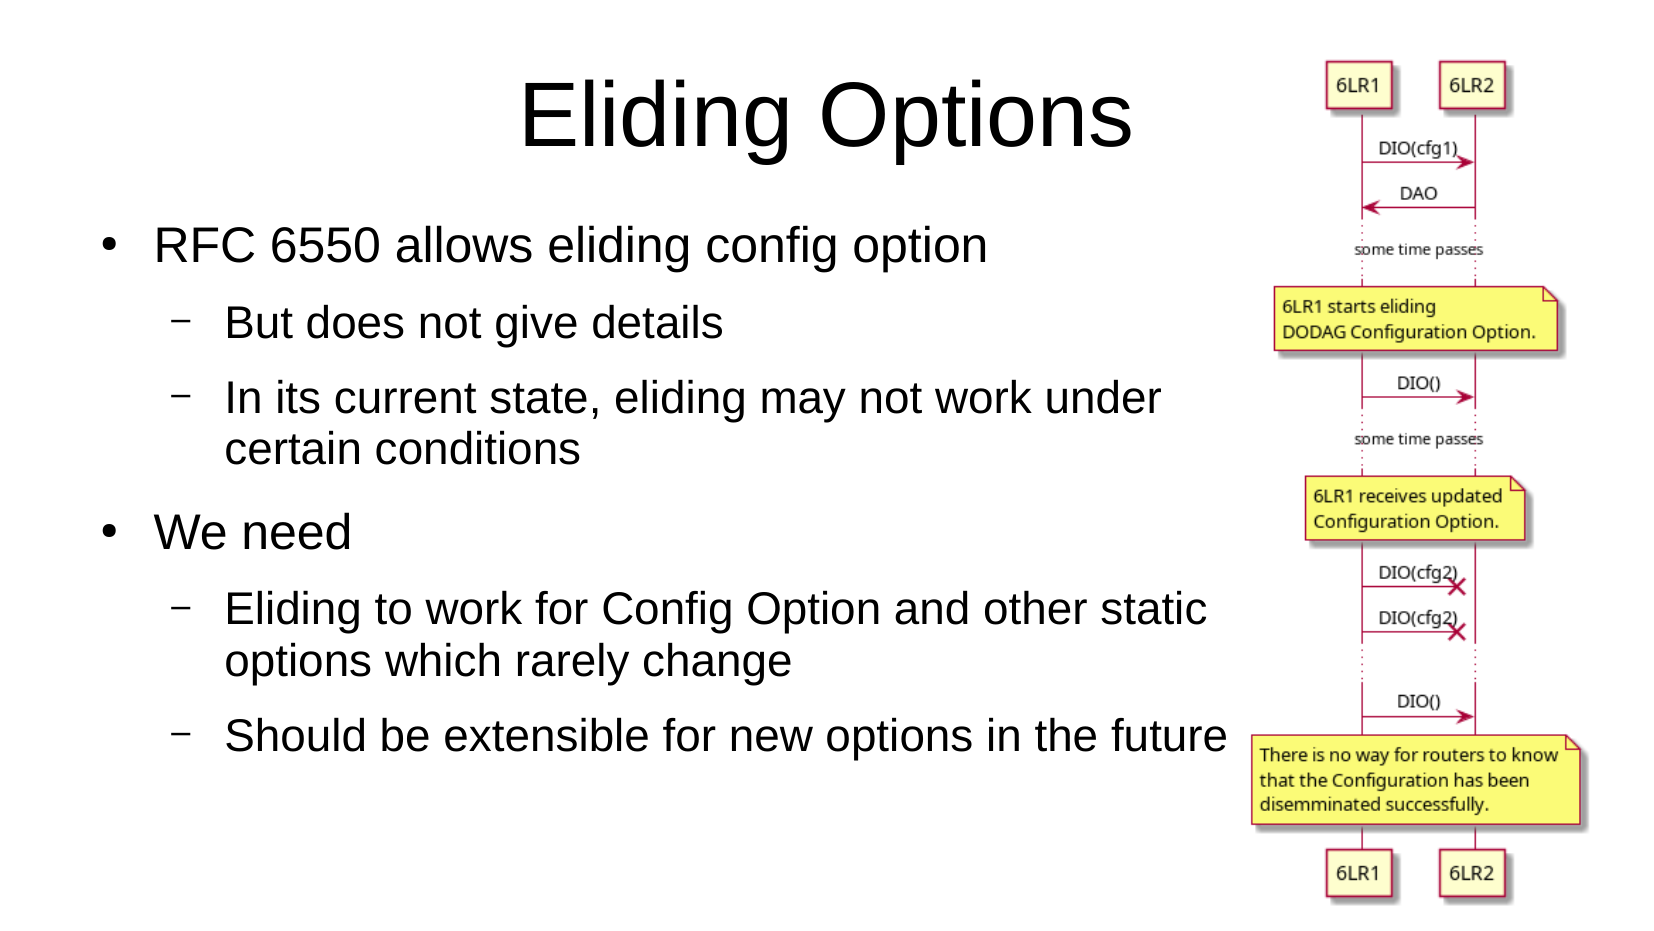

# Eliding Options
RFC 6550 allows eliding config option
But does not give details
In its current state, eliding may not work under certain conditions
We need
Eliding to work for Config Option and other static options which rarely change
Should be extensible for new options in the future